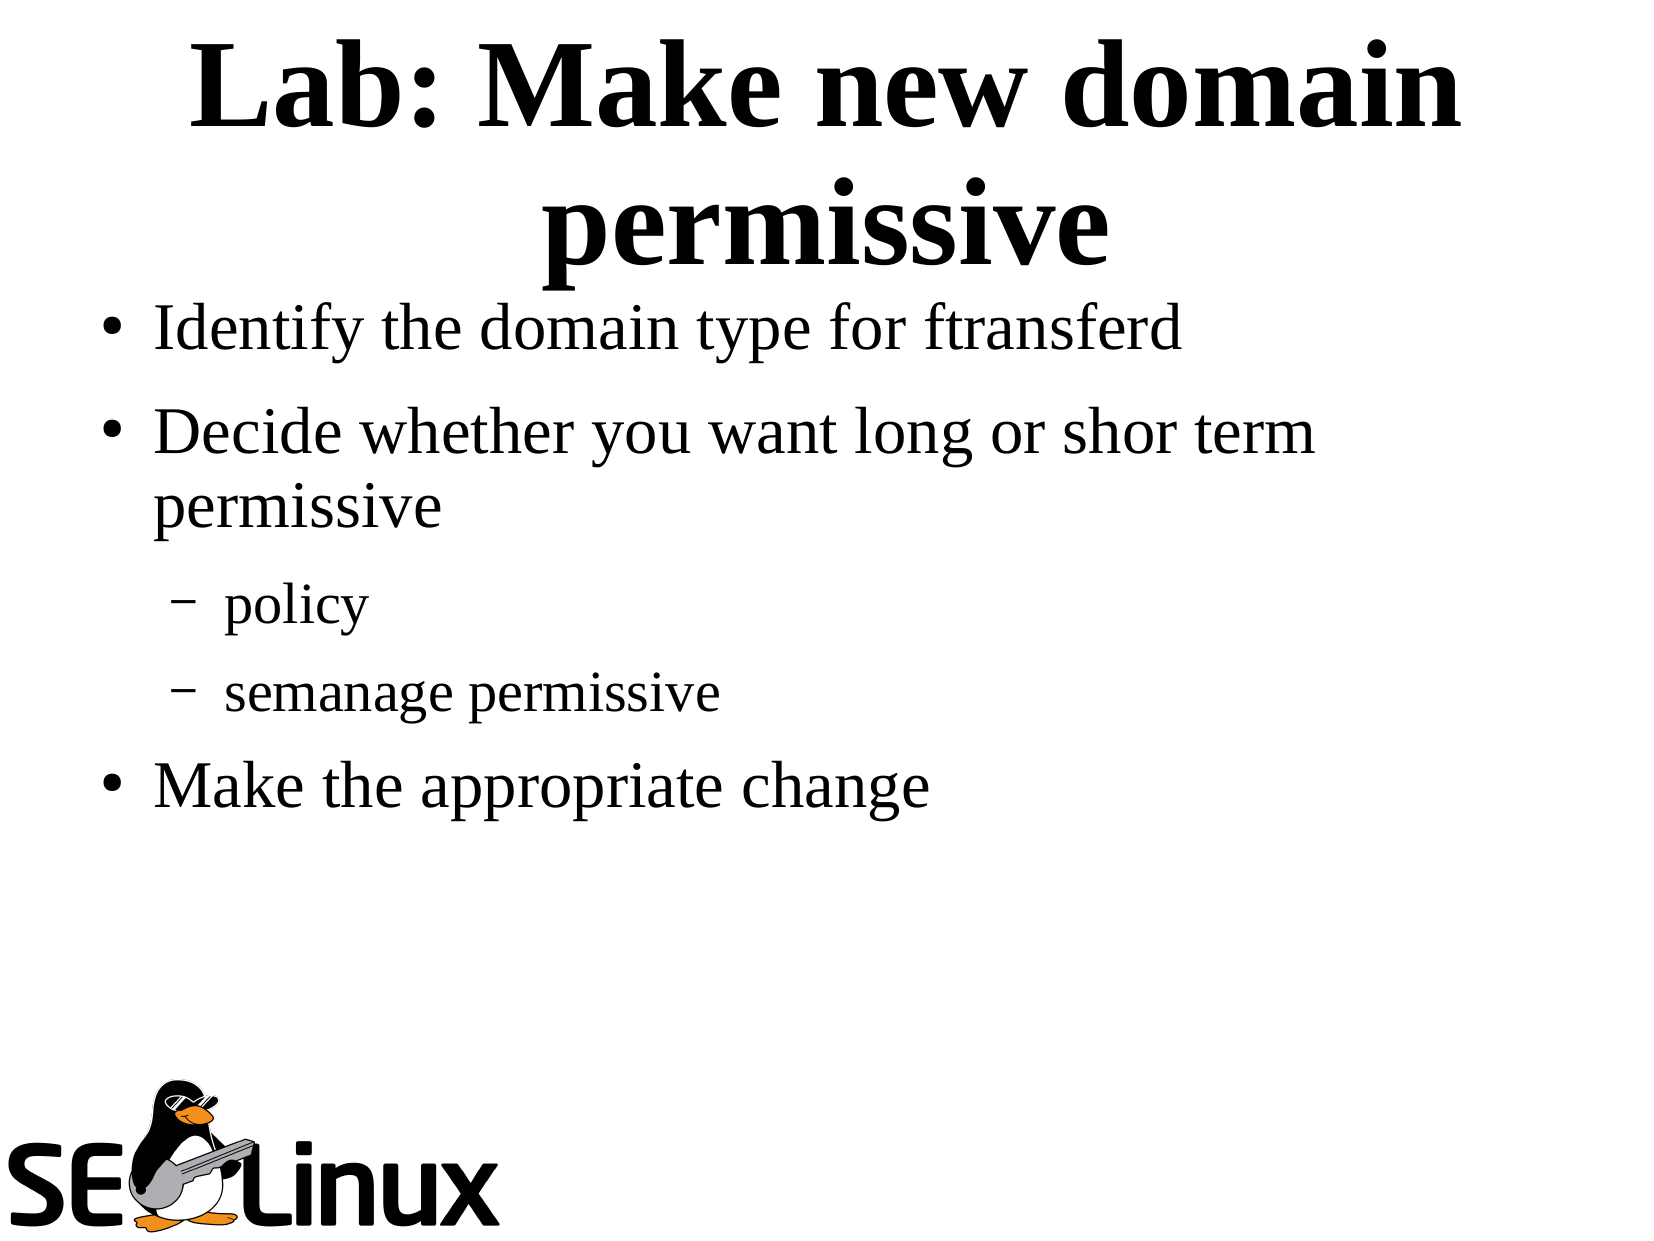

# Lab: Make new domain permissive
Identify the domain type for ftransferd
Decide whether you want long or shor term permissive
policy
semanage permissive
Make the appropriate change